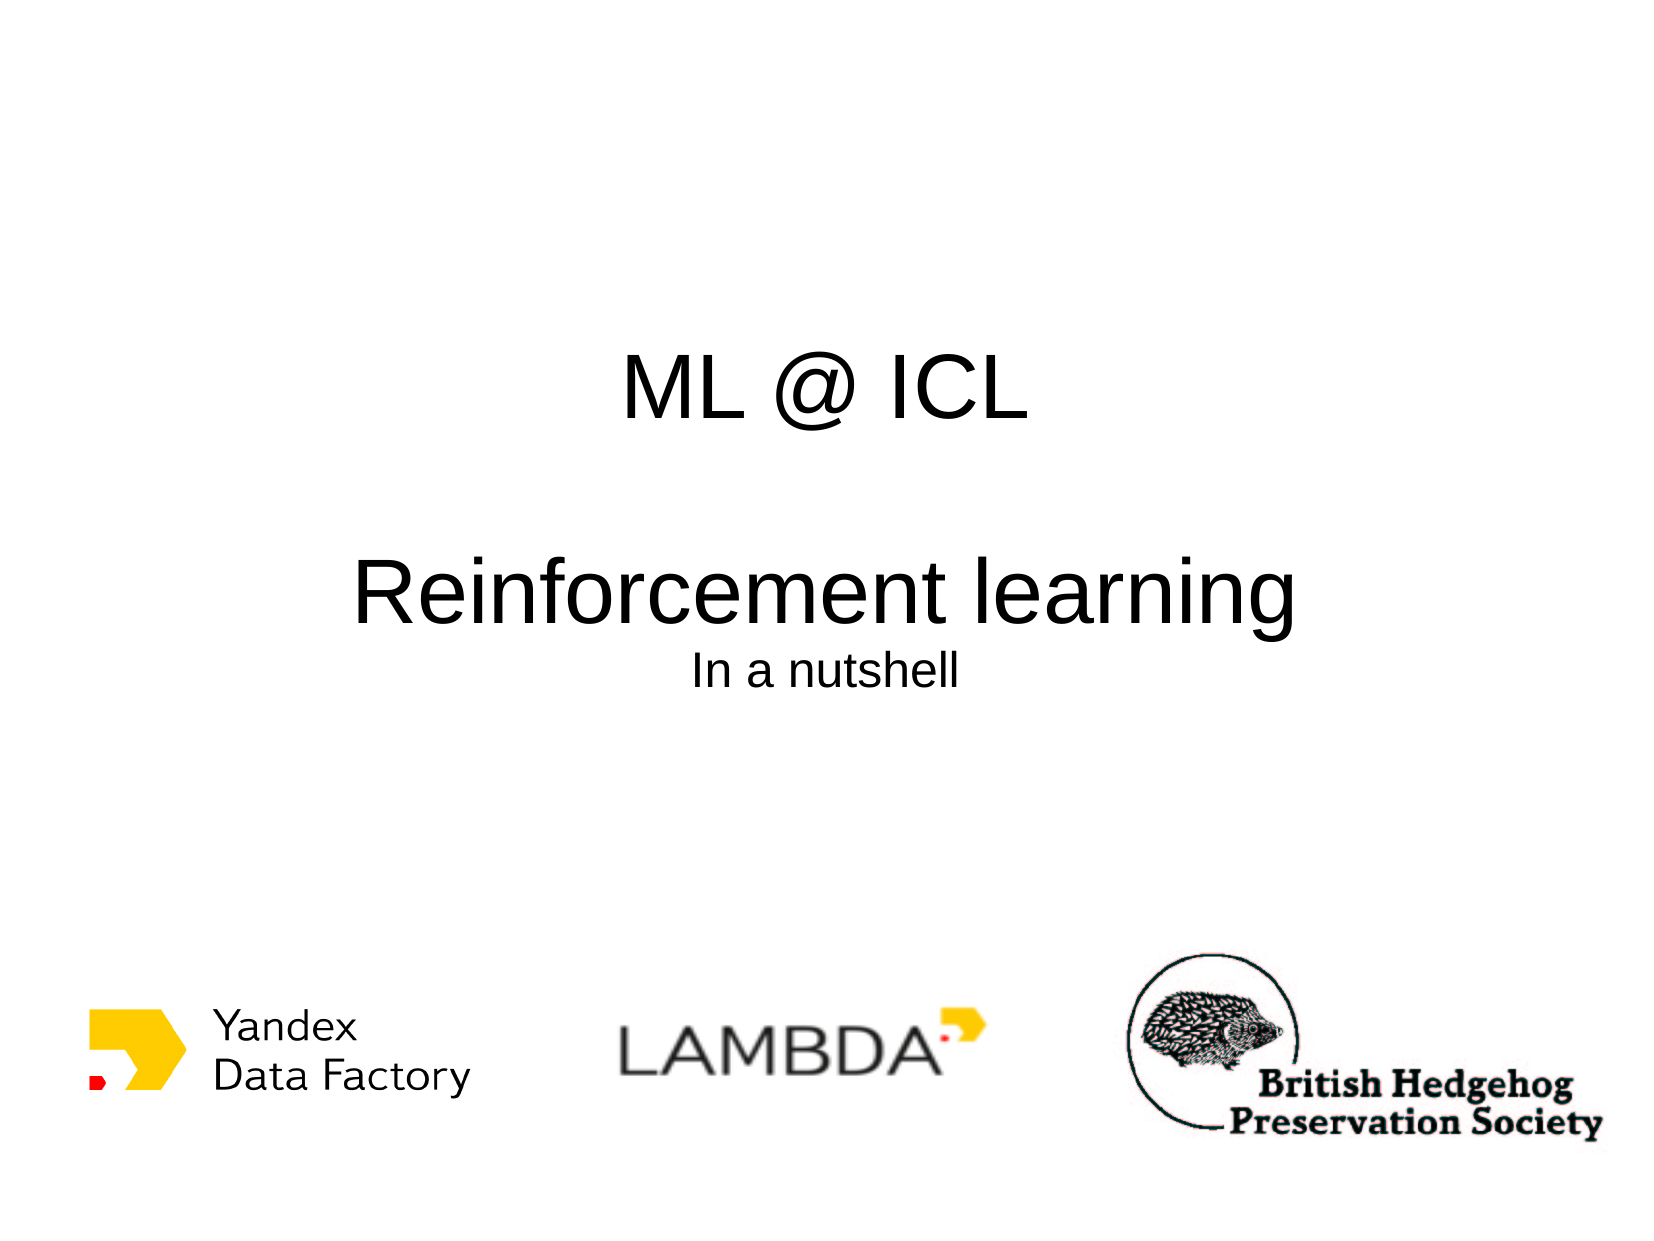

ML @ ICL
Reinforcement learning
In a nutshell
1